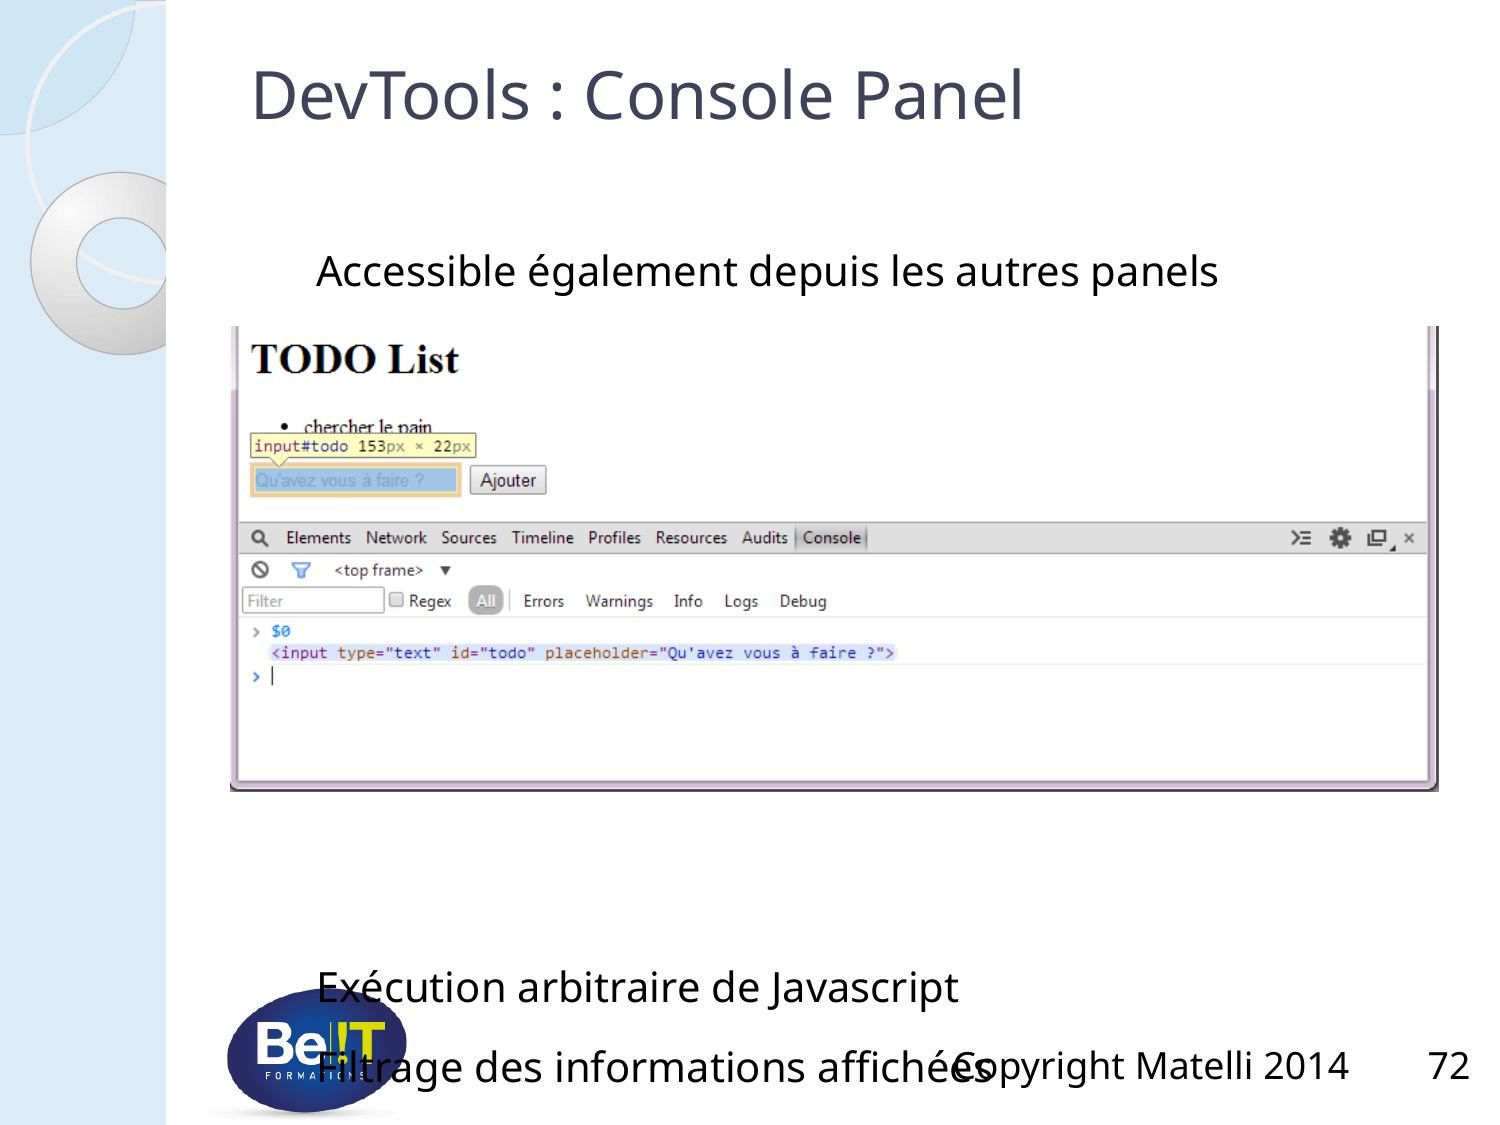

# DevTools : Console Panel
Accessible également depuis les autres panels
Exécution arbitraire de Javascript
Filtrage des informations affichées
Inspection des éléments du DOM
Copyright Matelli 2014